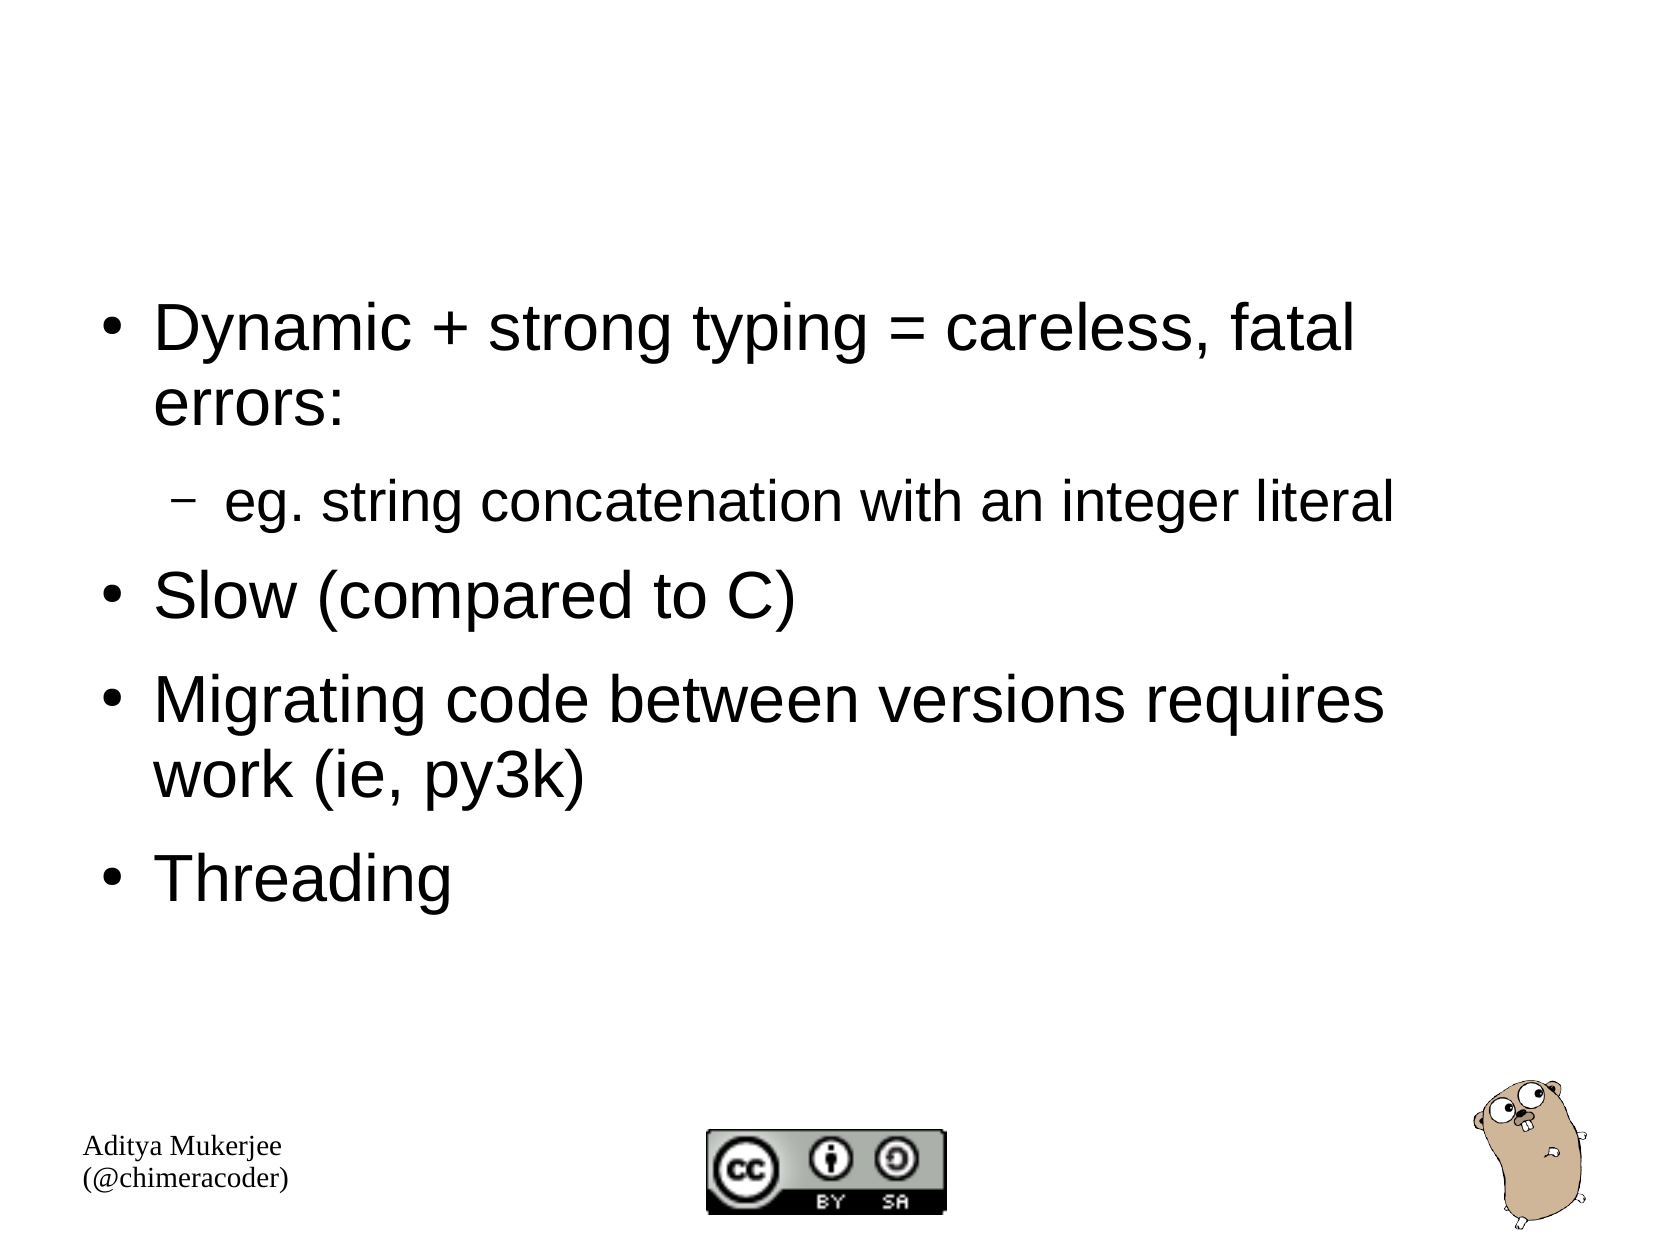

# Dynamic + strong typing = careless, fatal errors:
eg. string concatenation with an integer literal
Slow (compared to C)
Migrating code between versions requires work (ie, py3k)
Threading